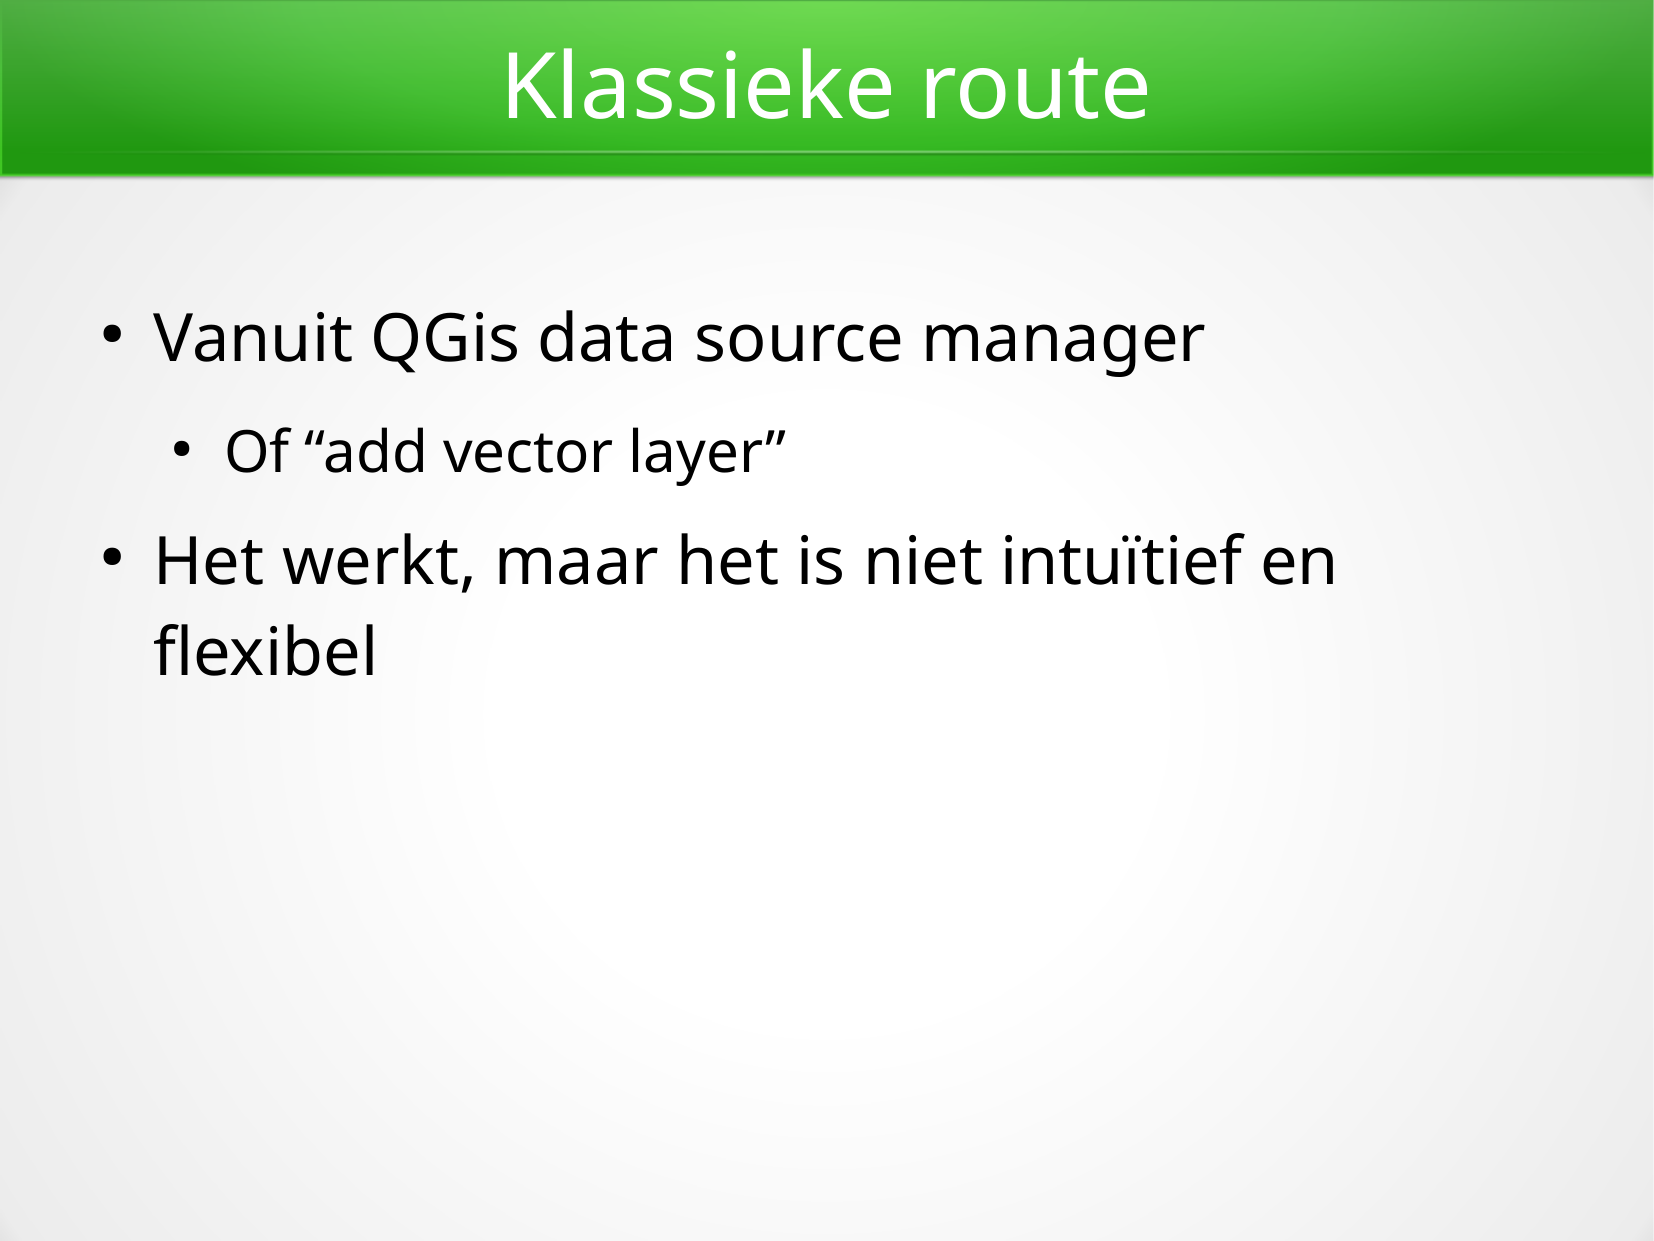

# Klassieke route
Vanuit QGis data source manager
Of “add vector layer”
Het werkt, maar het is niet intuïtief en flexibel